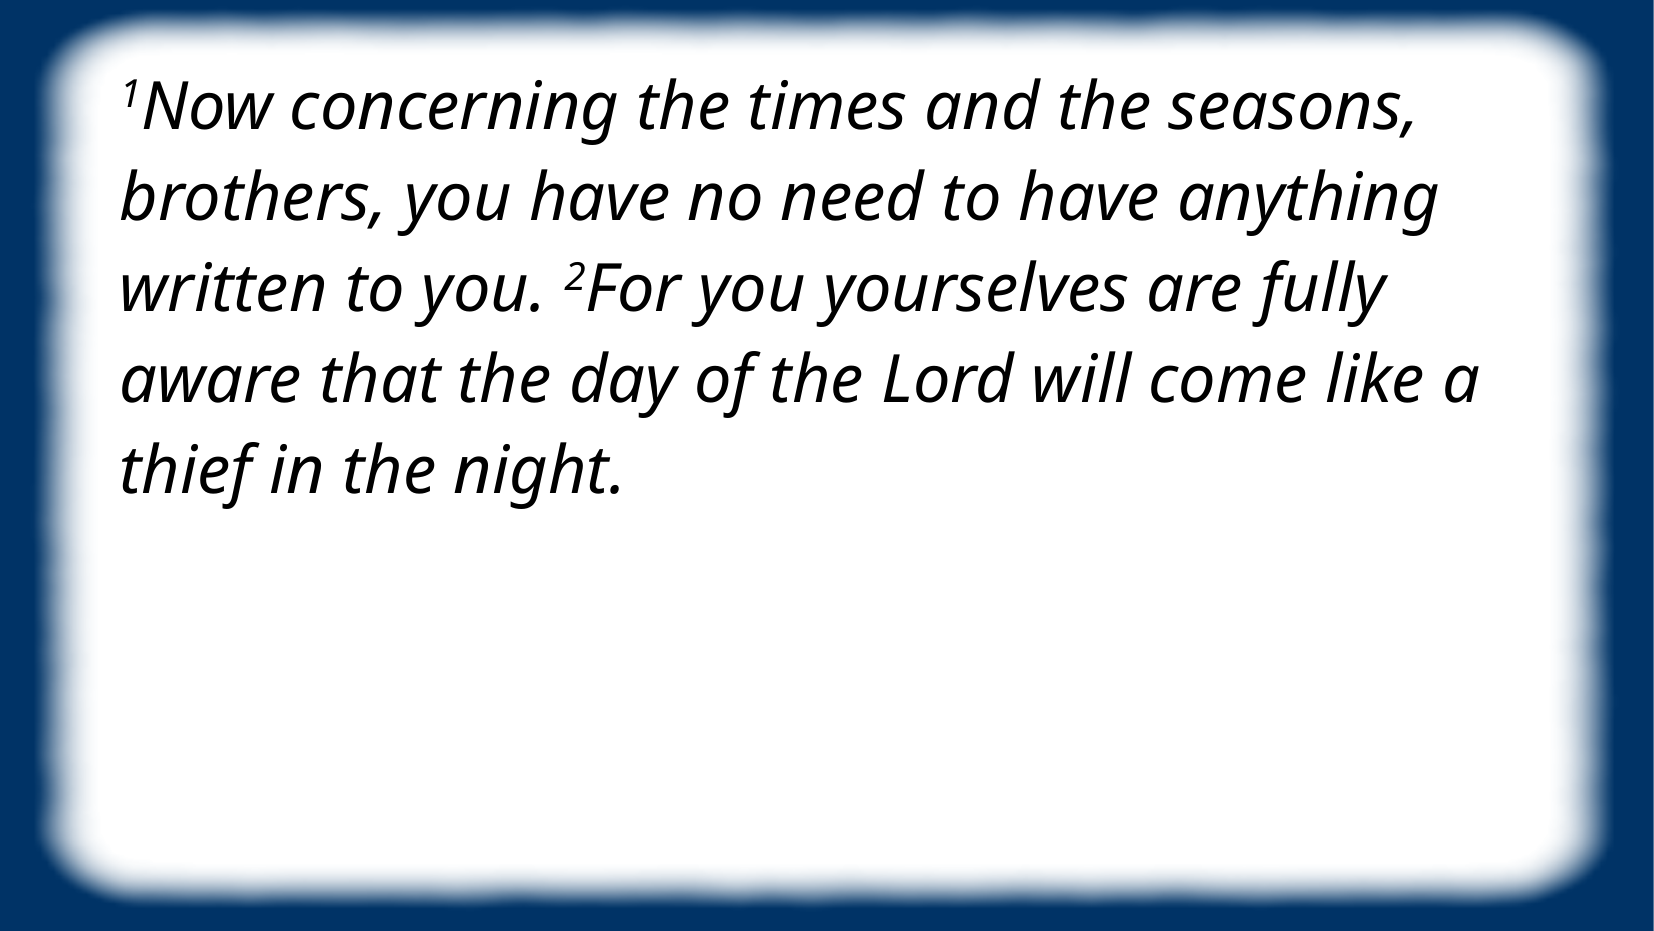

1Now concerning the times and the seasons, brothers, you have no need to have anything written to you. 2For you yourselves are fully aware that the day of the Lord will come like a thief in the night.